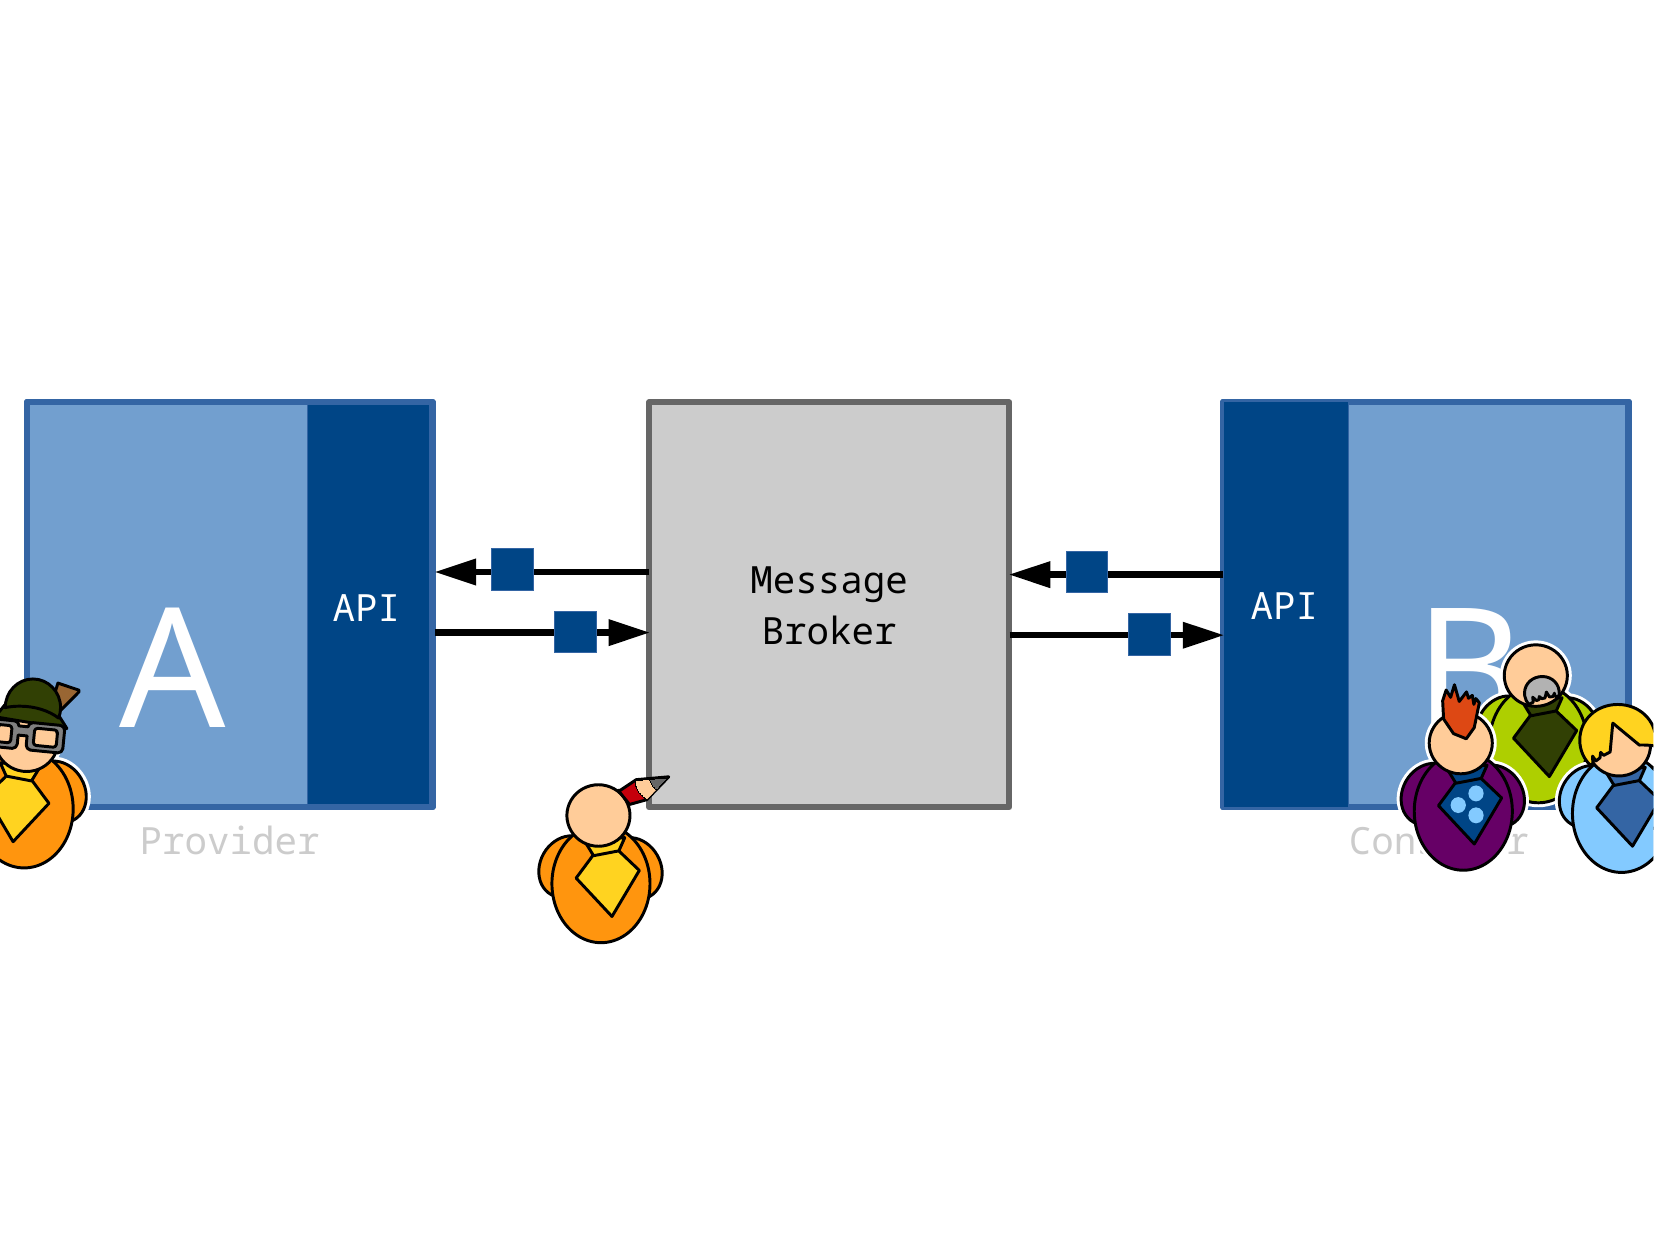

Message
Broker
A
B
API
API
Provider
Consumer